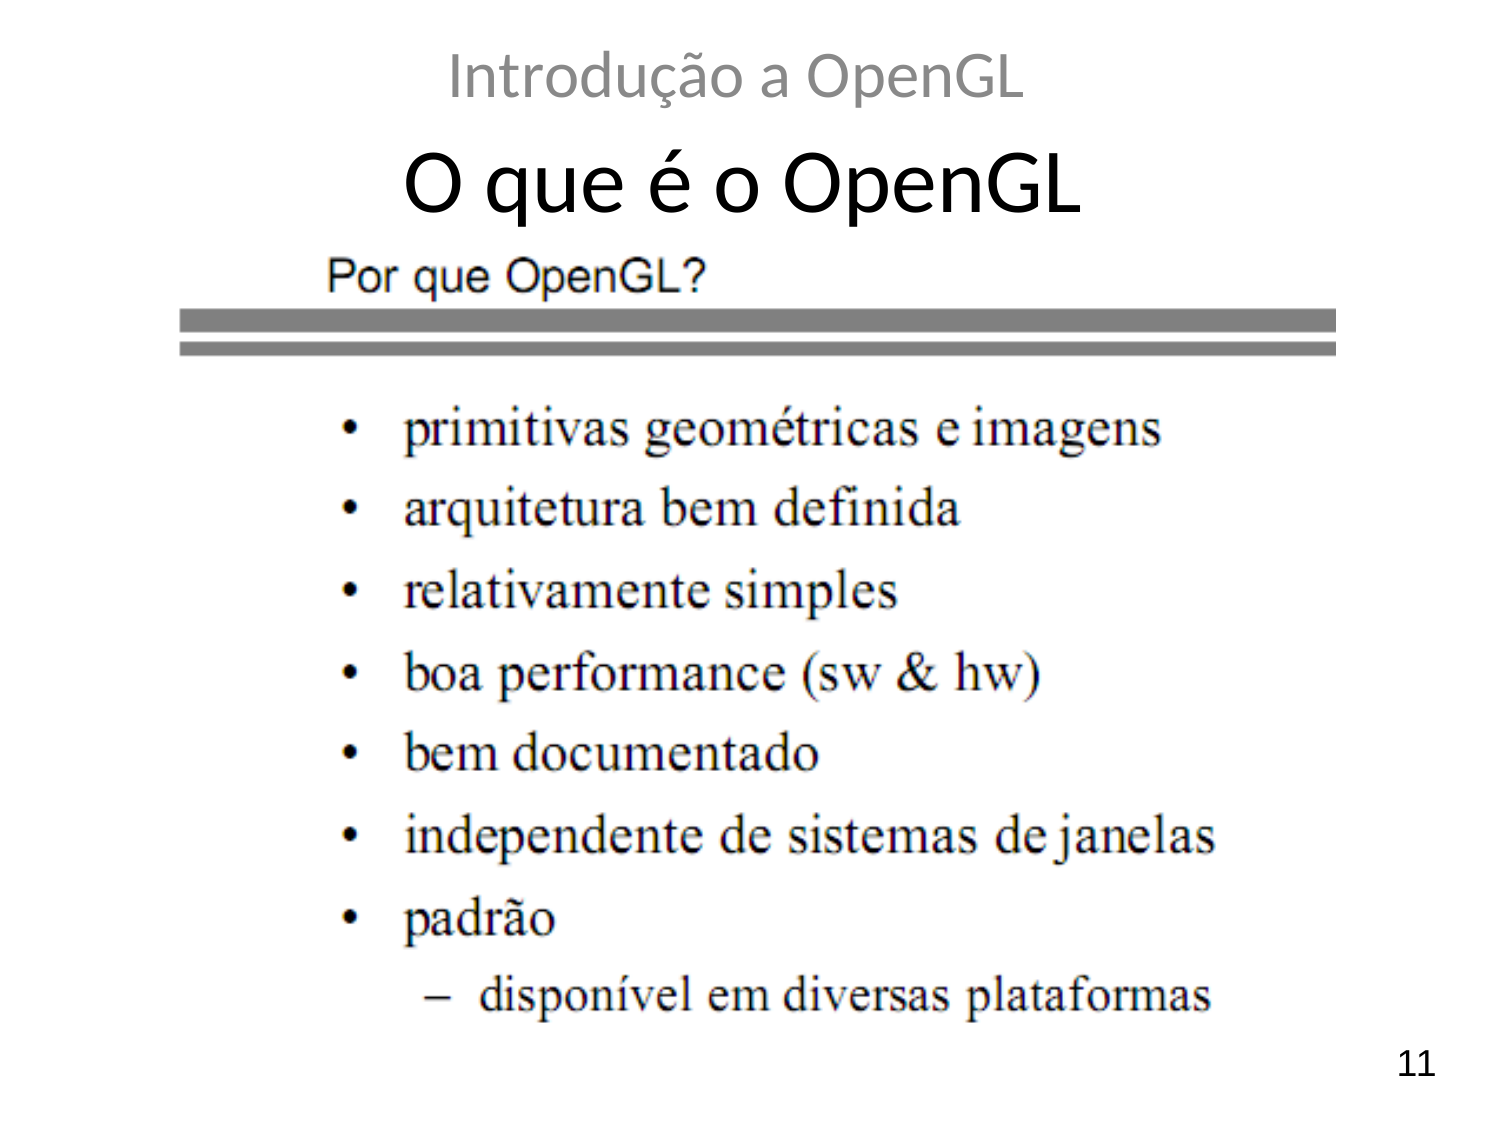

Introdução a OpenGL
O que é o OpenGL
11